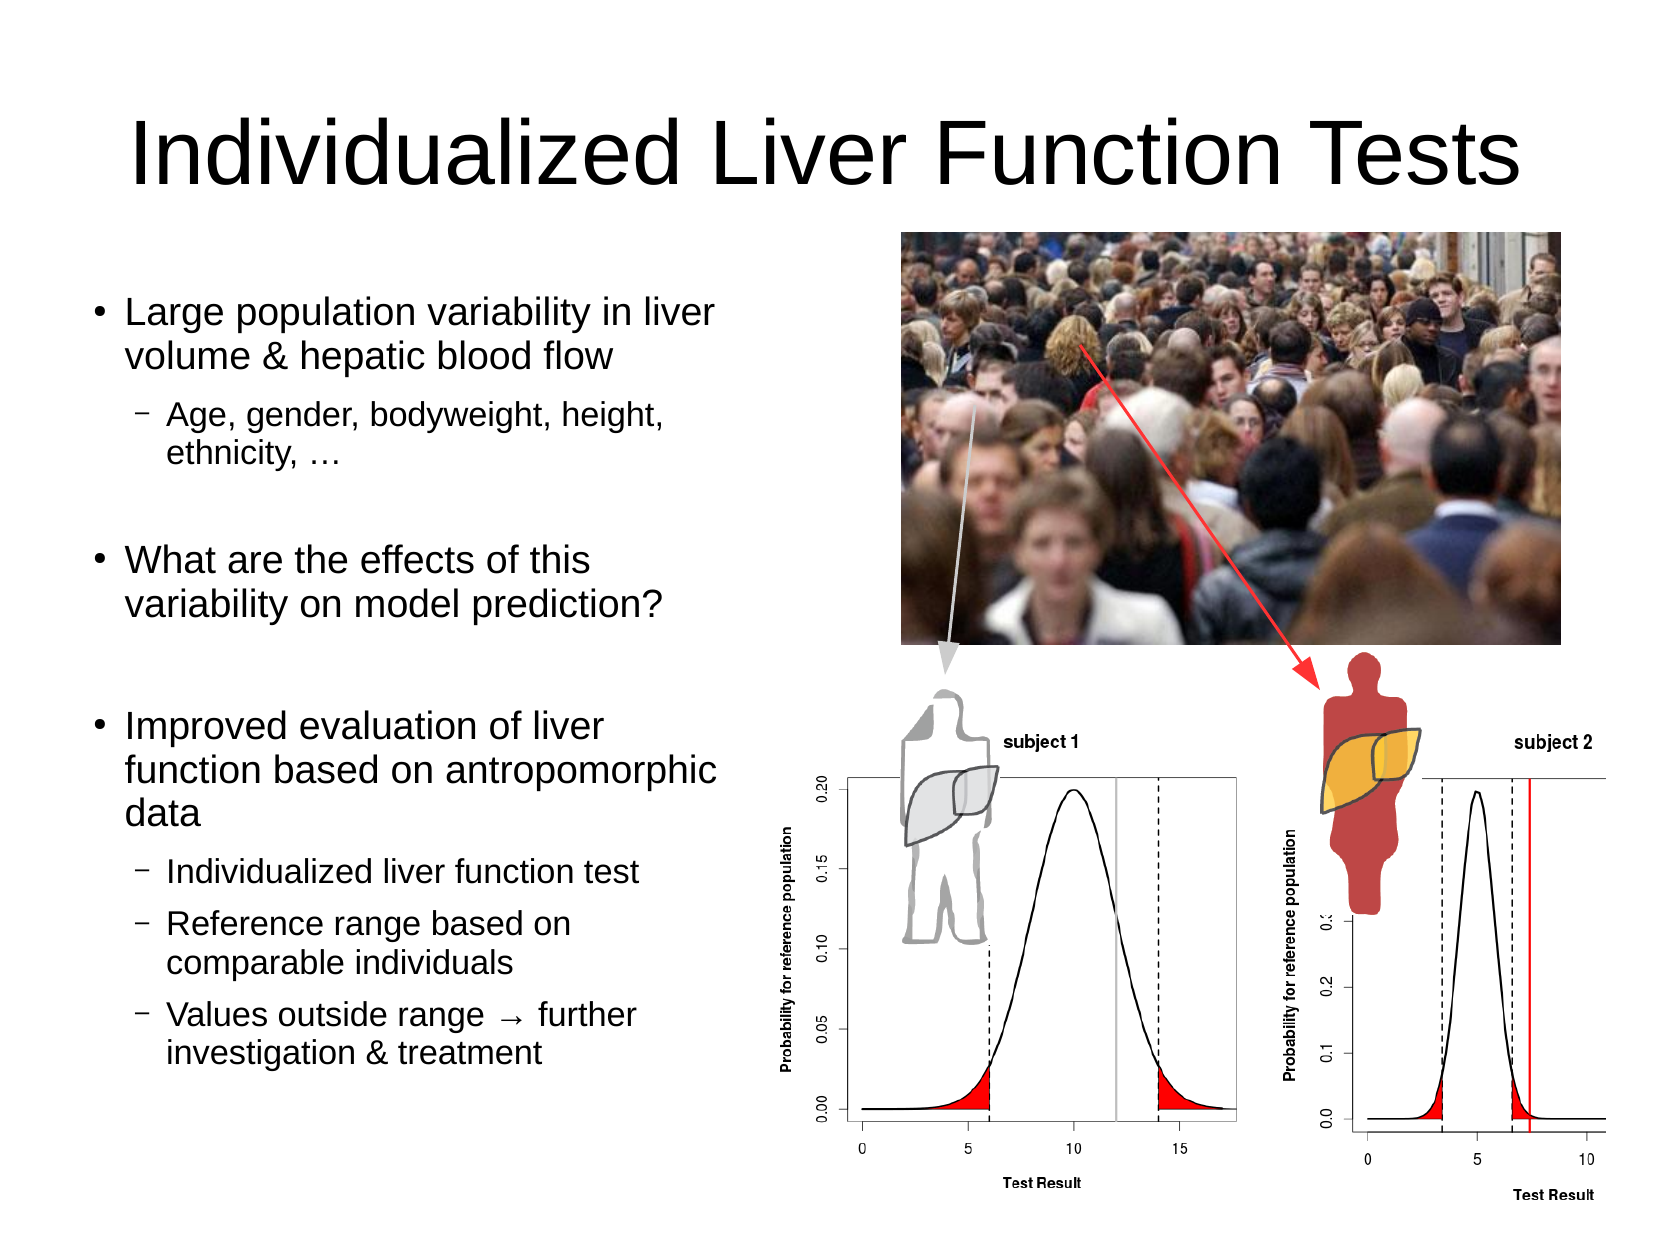

# Individualized Liver Function Tests
Large population variability in liver volume & hepatic blood flow
Age, gender, bodyweight, height, ethnicity, …
What are the effects of this variability on model prediction?
Improved evaluation of liver function based on antropomorphic data
Individualized liver function test
Reference range based on comparable individuals
Values outside range → further investigation & treatment